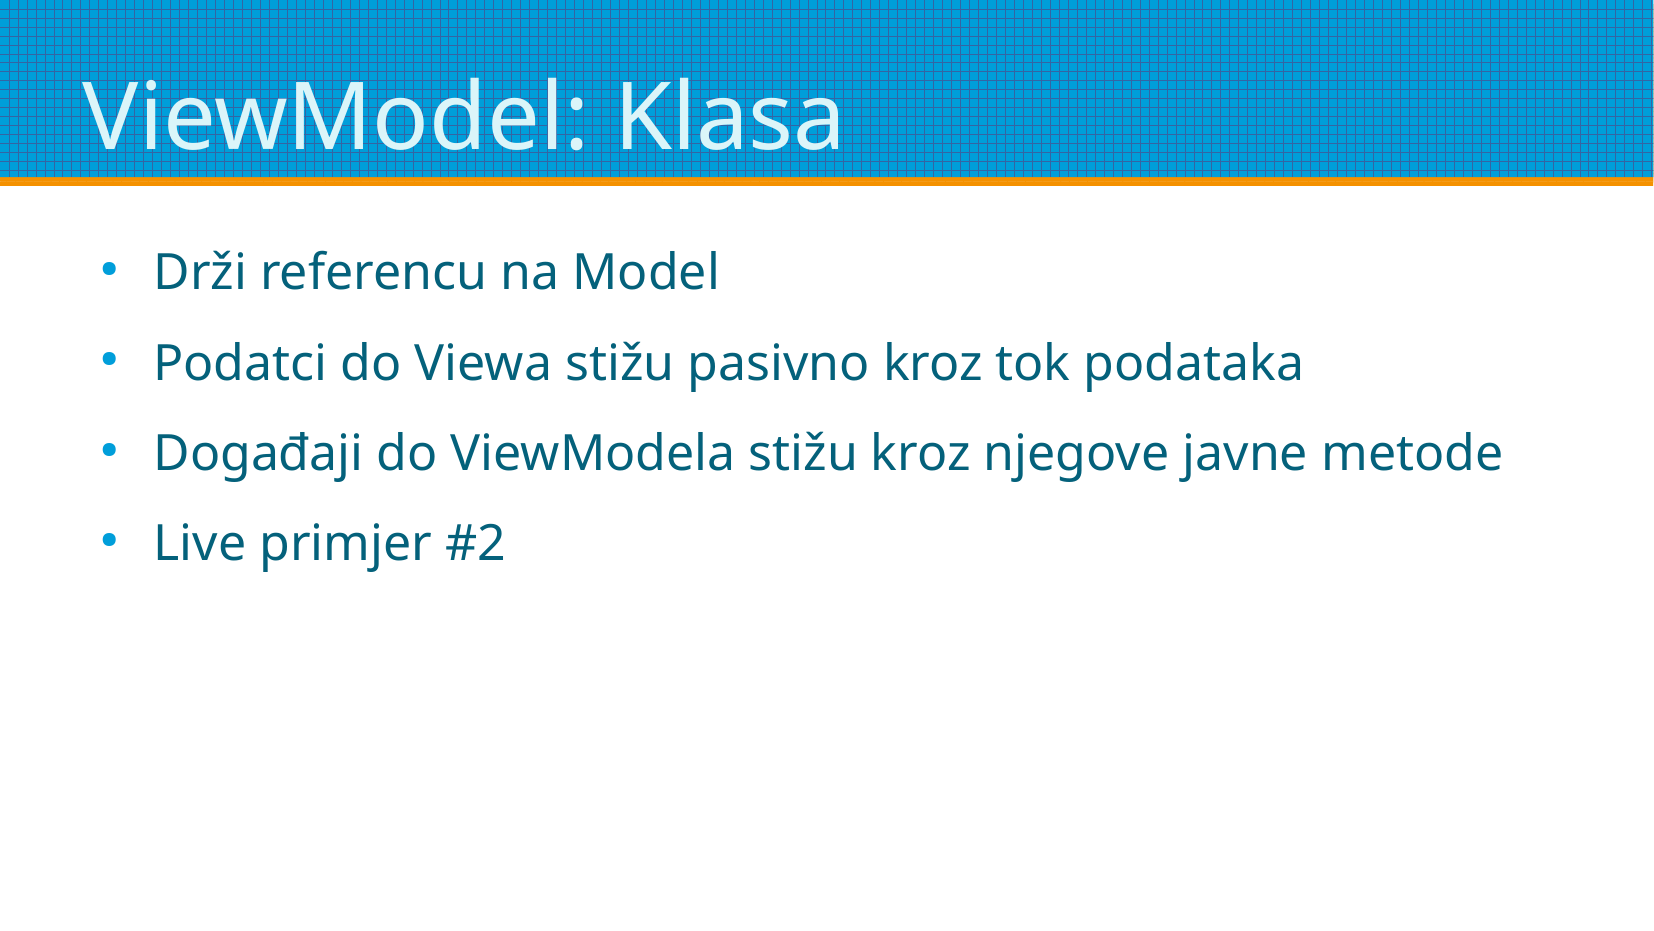

# ViewModel: Klasa
Drži referencu na Model
Podatci do Viewa stižu pasivno kroz tok podataka
Događaji do ViewModela stižu kroz njegove javne metode
Live primjer #2